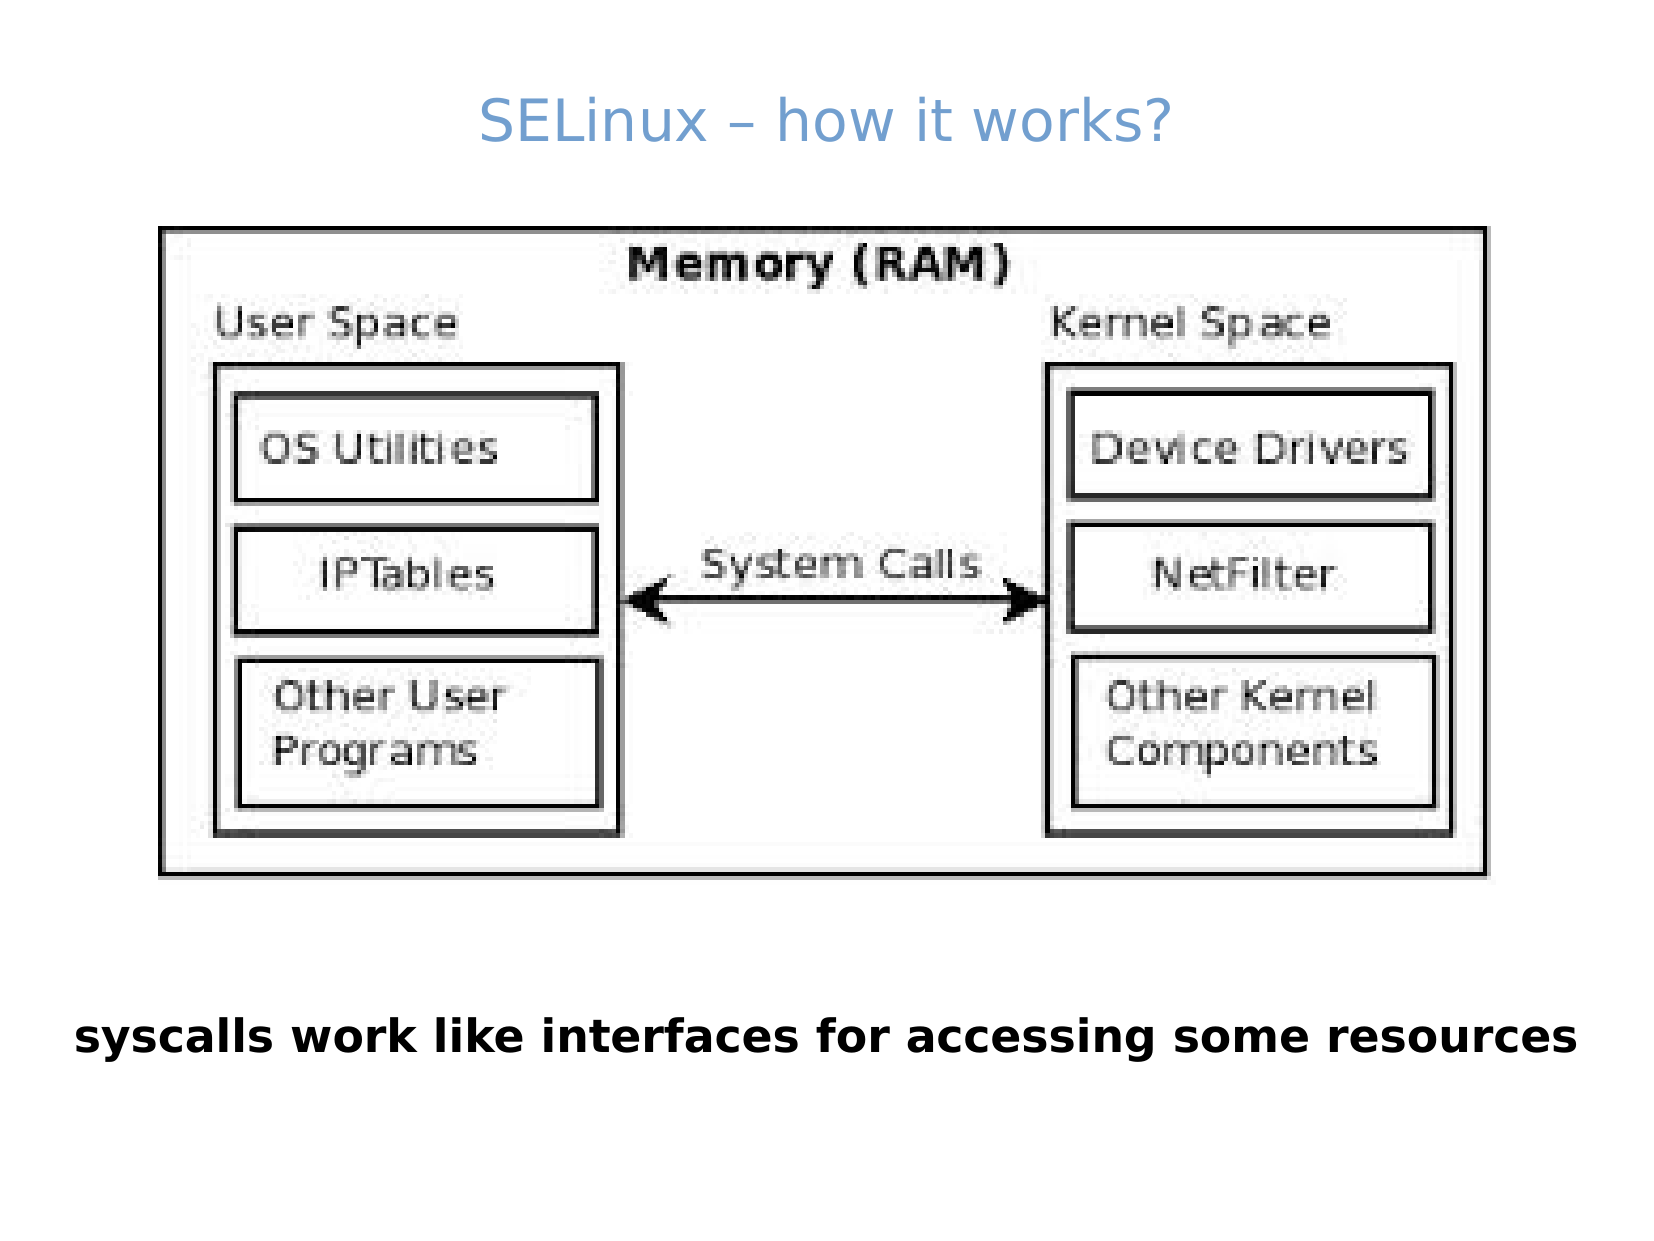

SELinux – how it works?
syscalls work like interfaces for accessing some resources